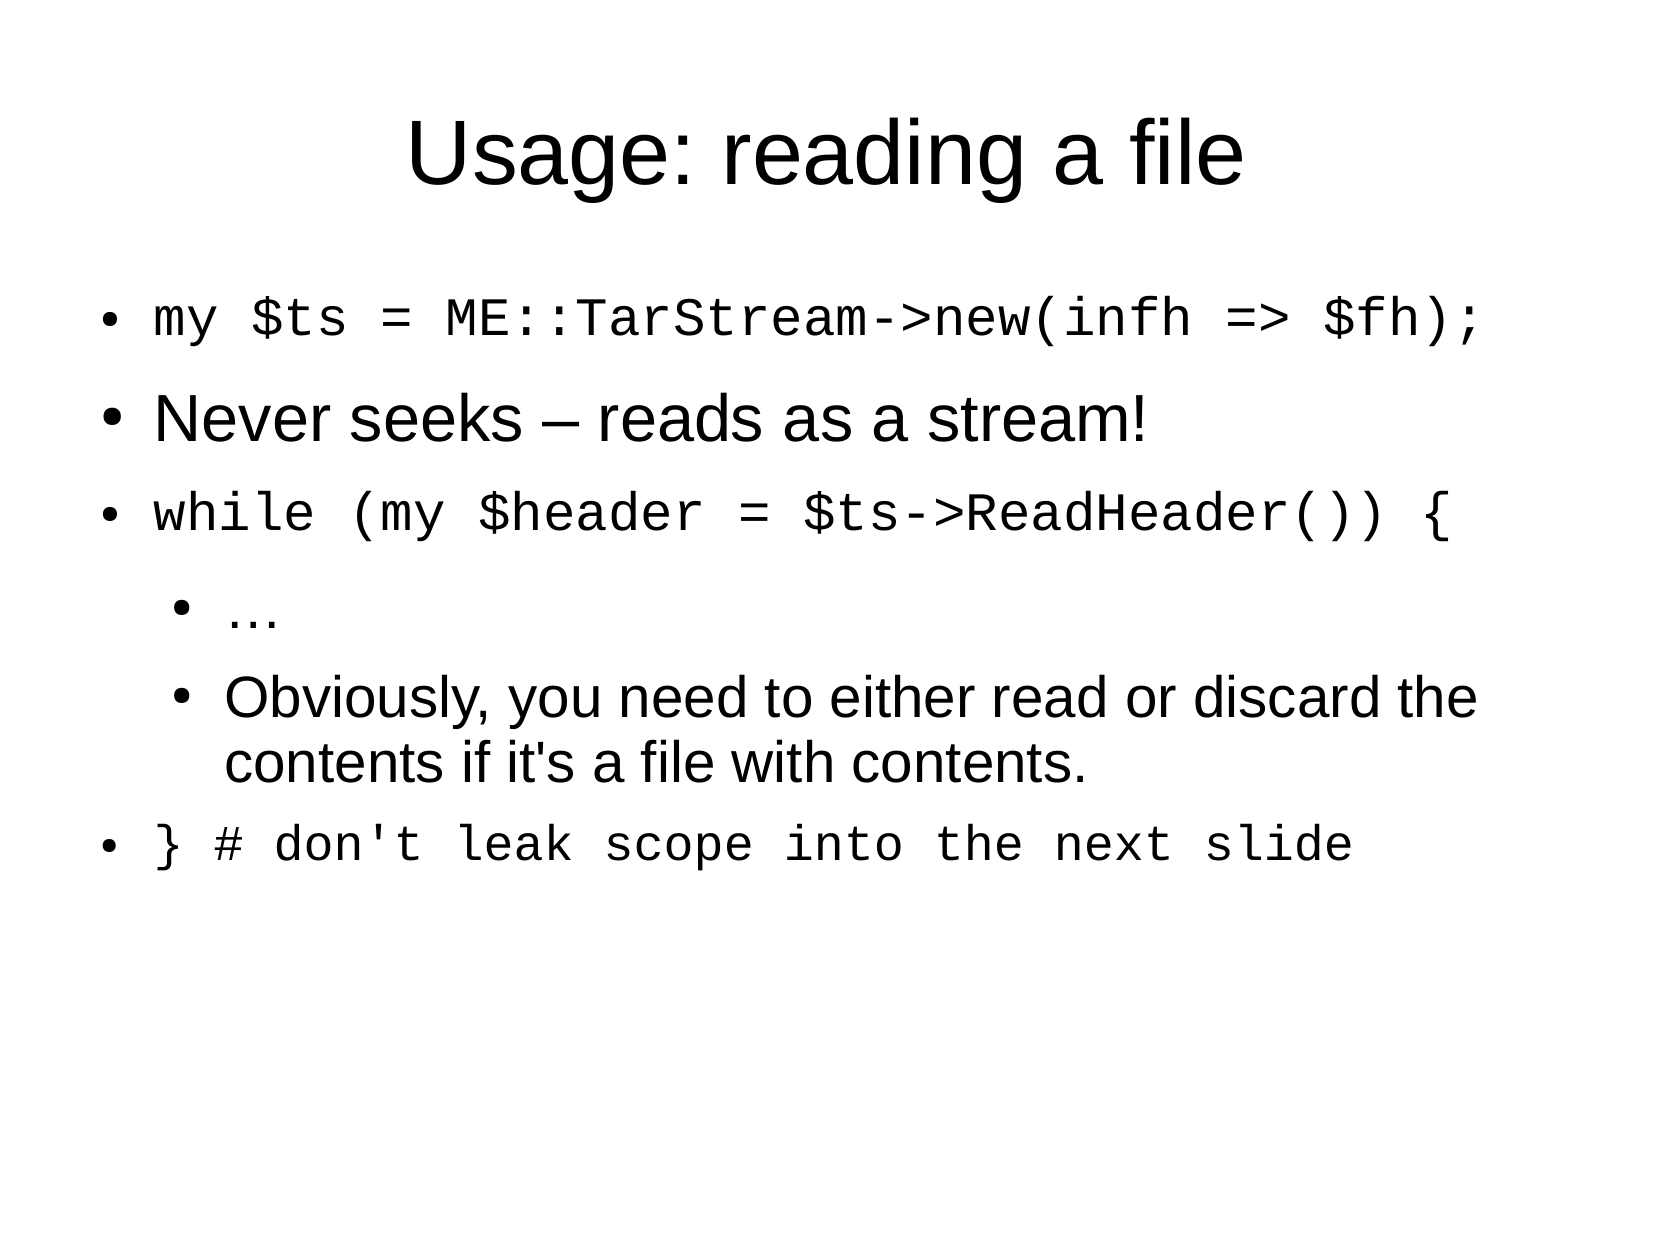

# Usage: reading a file
my $ts = ME::TarStream->new(infh => $fh);
Never seeks – reads as a stream!
while (my $header = $ts->ReadHeader()) {
…
Obviously, you need to either read or discard the contents if it's a file with contents.
} # don't leak scope into the next slide